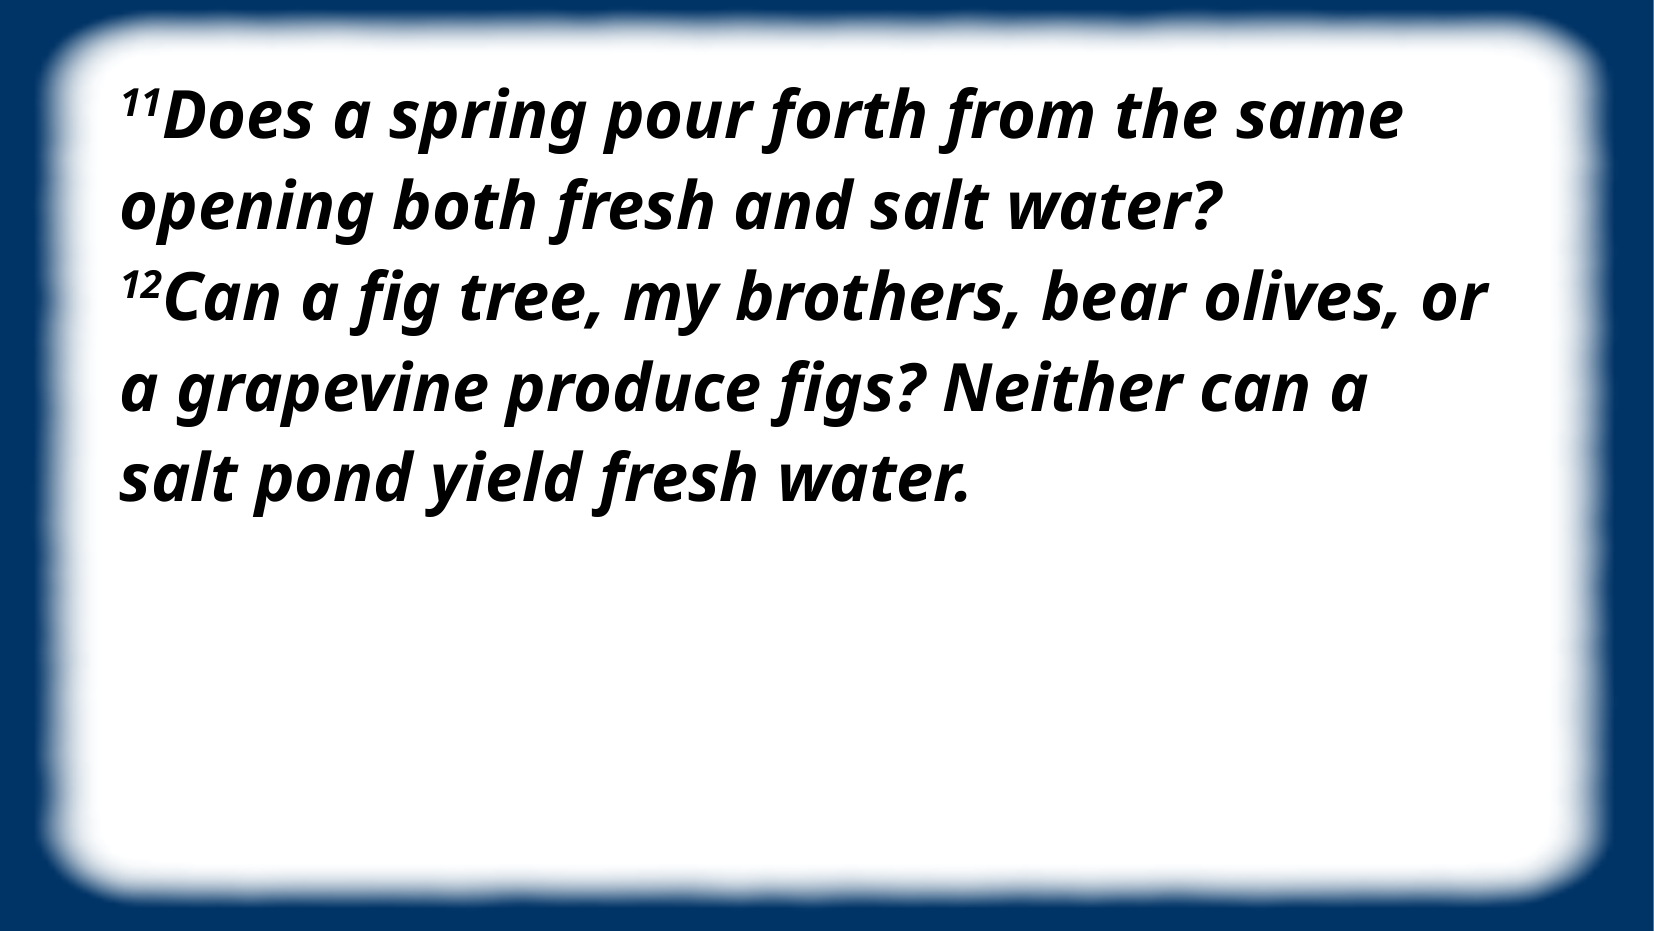

11Does a spring pour forth from the same opening both fresh and salt water?
12Can a fig tree, my brothers, bear olives, or a grapevine produce figs? Neither can a salt pond yield fresh water.